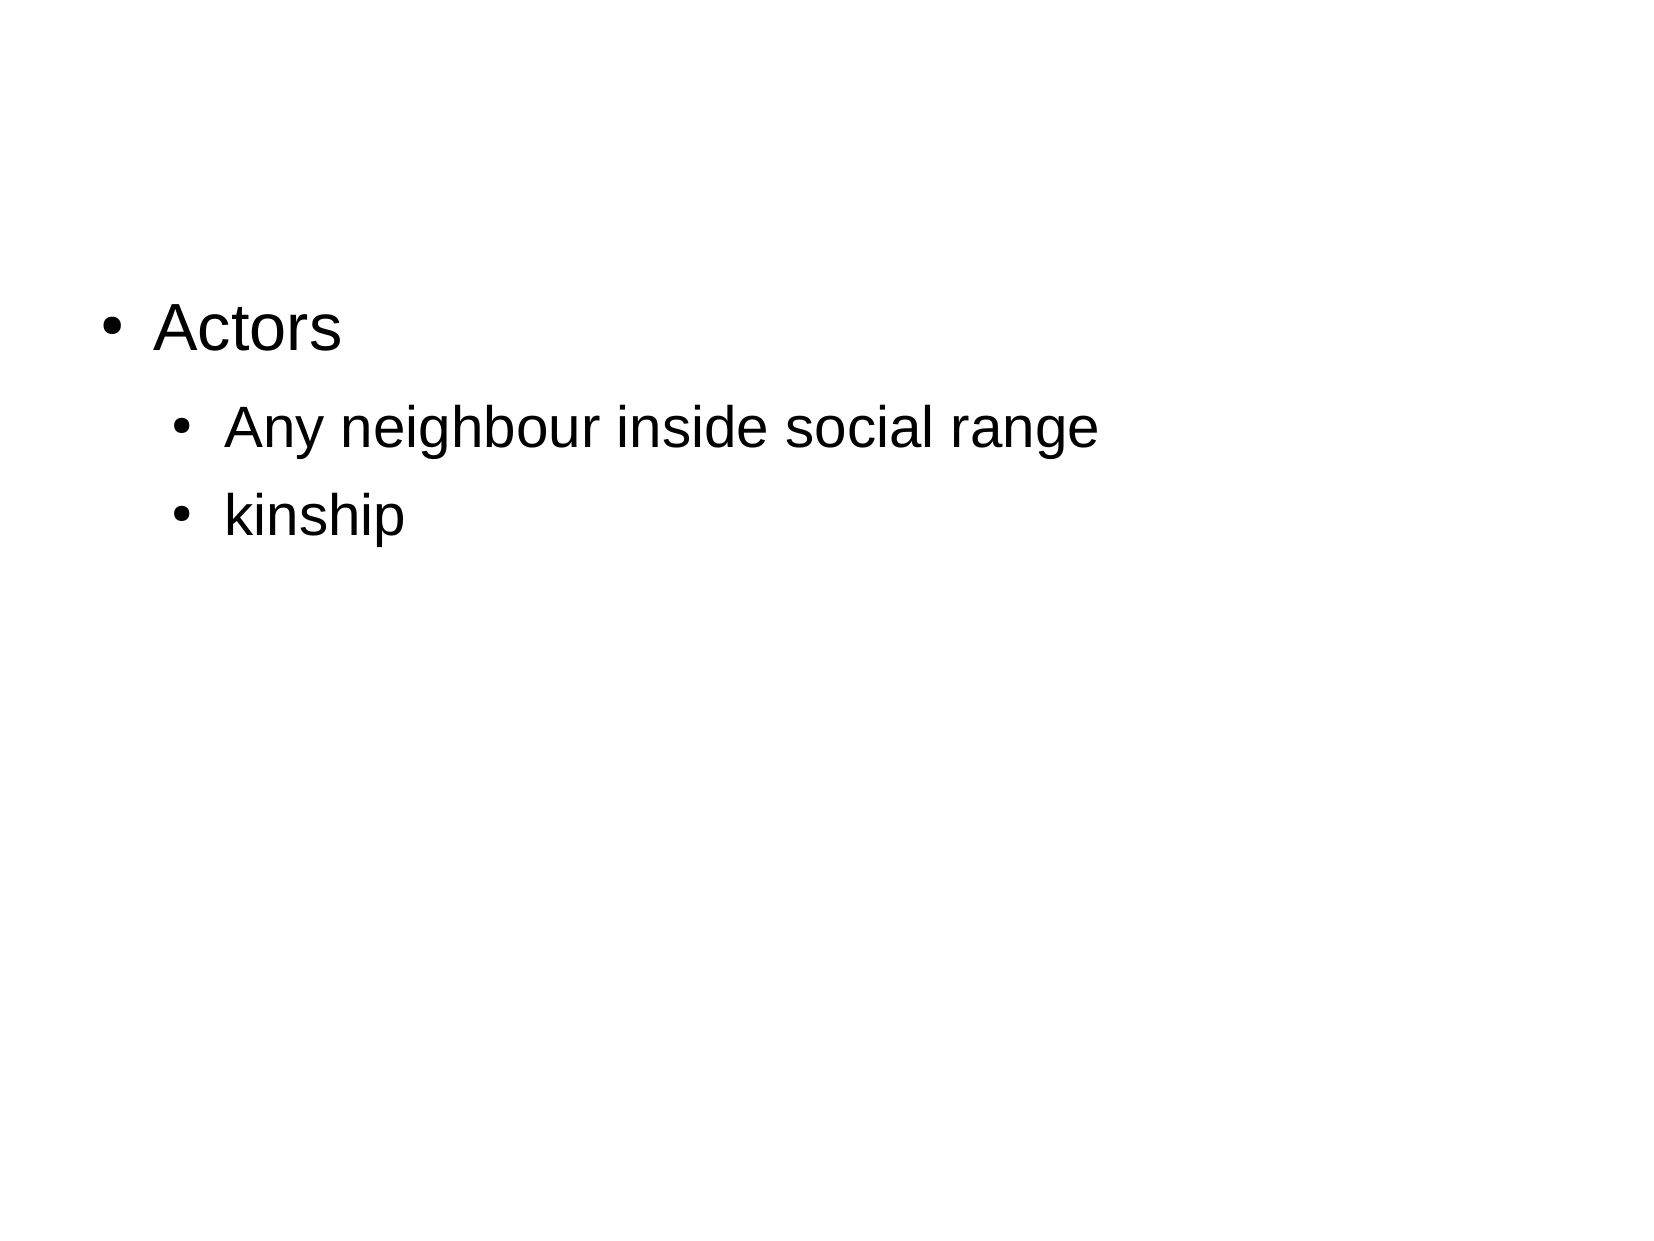

#
Actors
Any neighbour inside social range
kinship